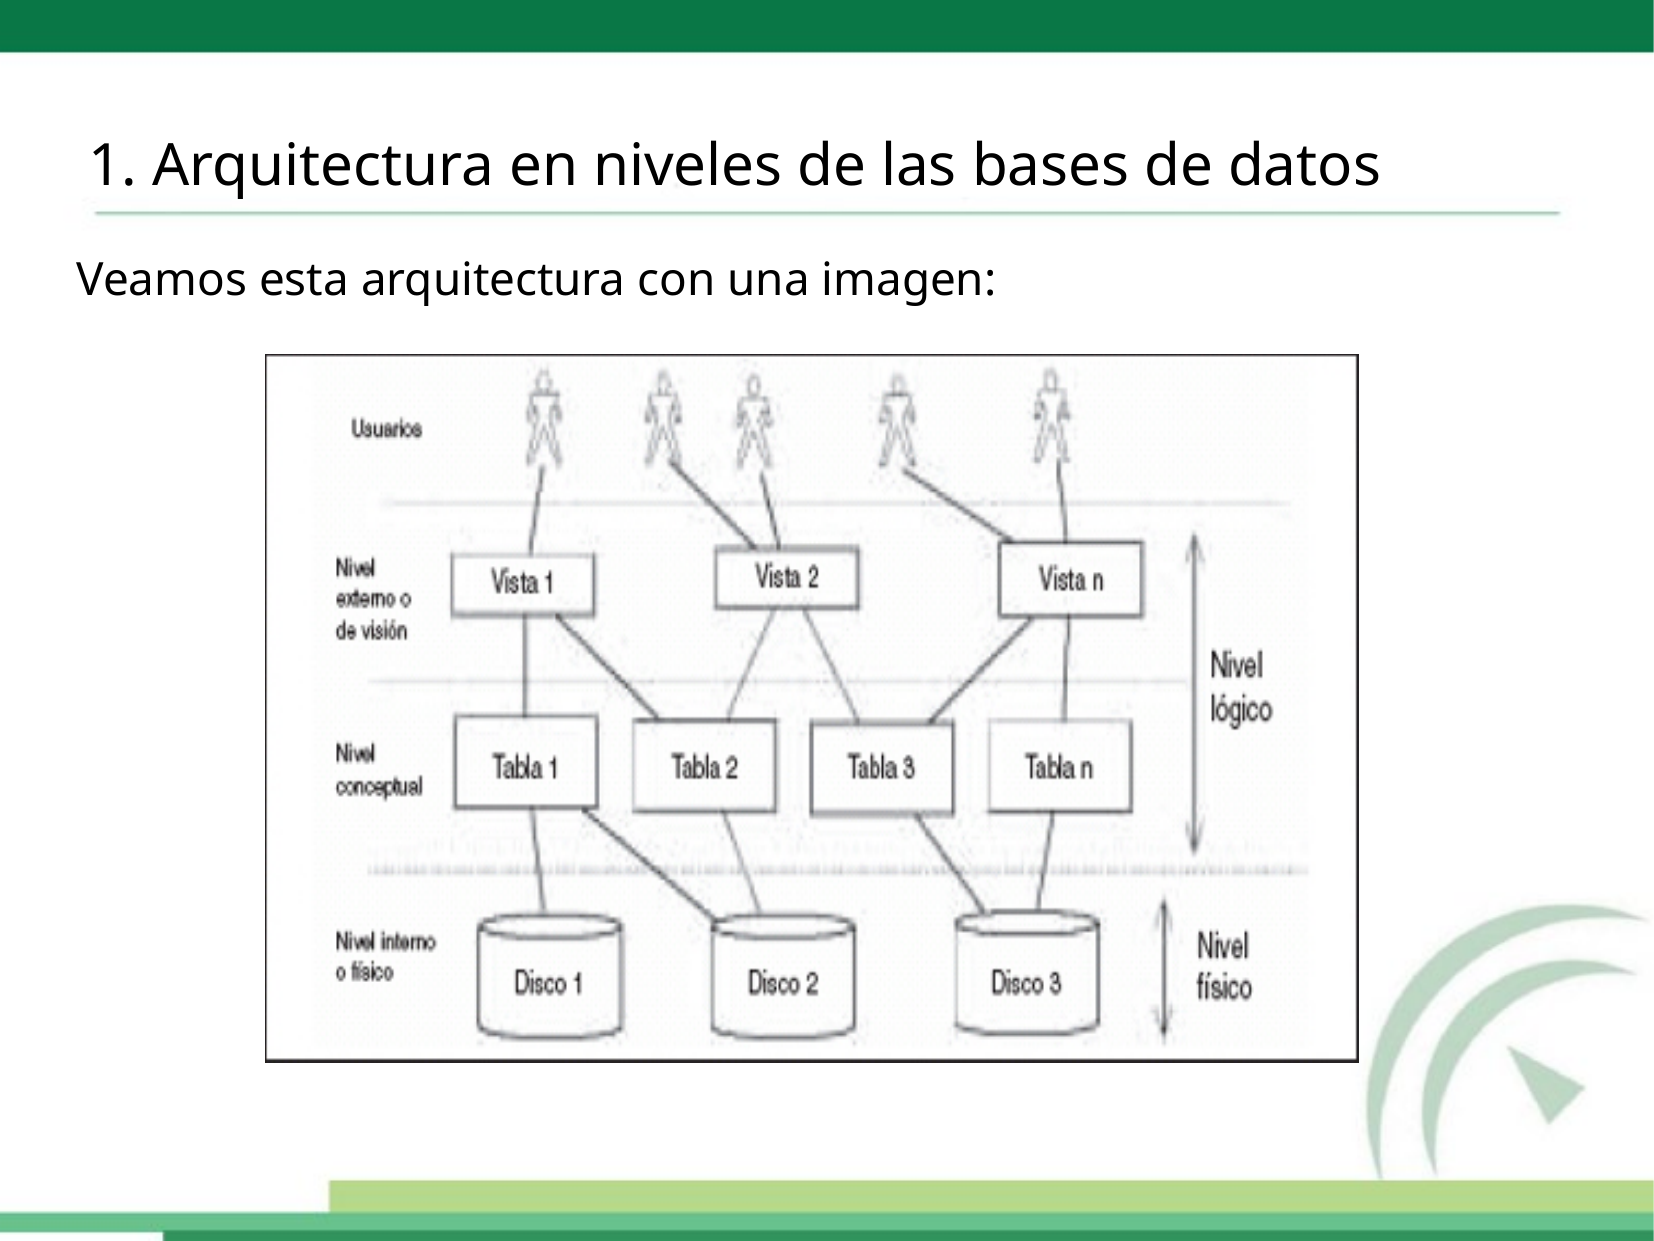

# 1. Arquitectura en niveles de las bases de datos
Veamos esta arquitectura con una imagen: